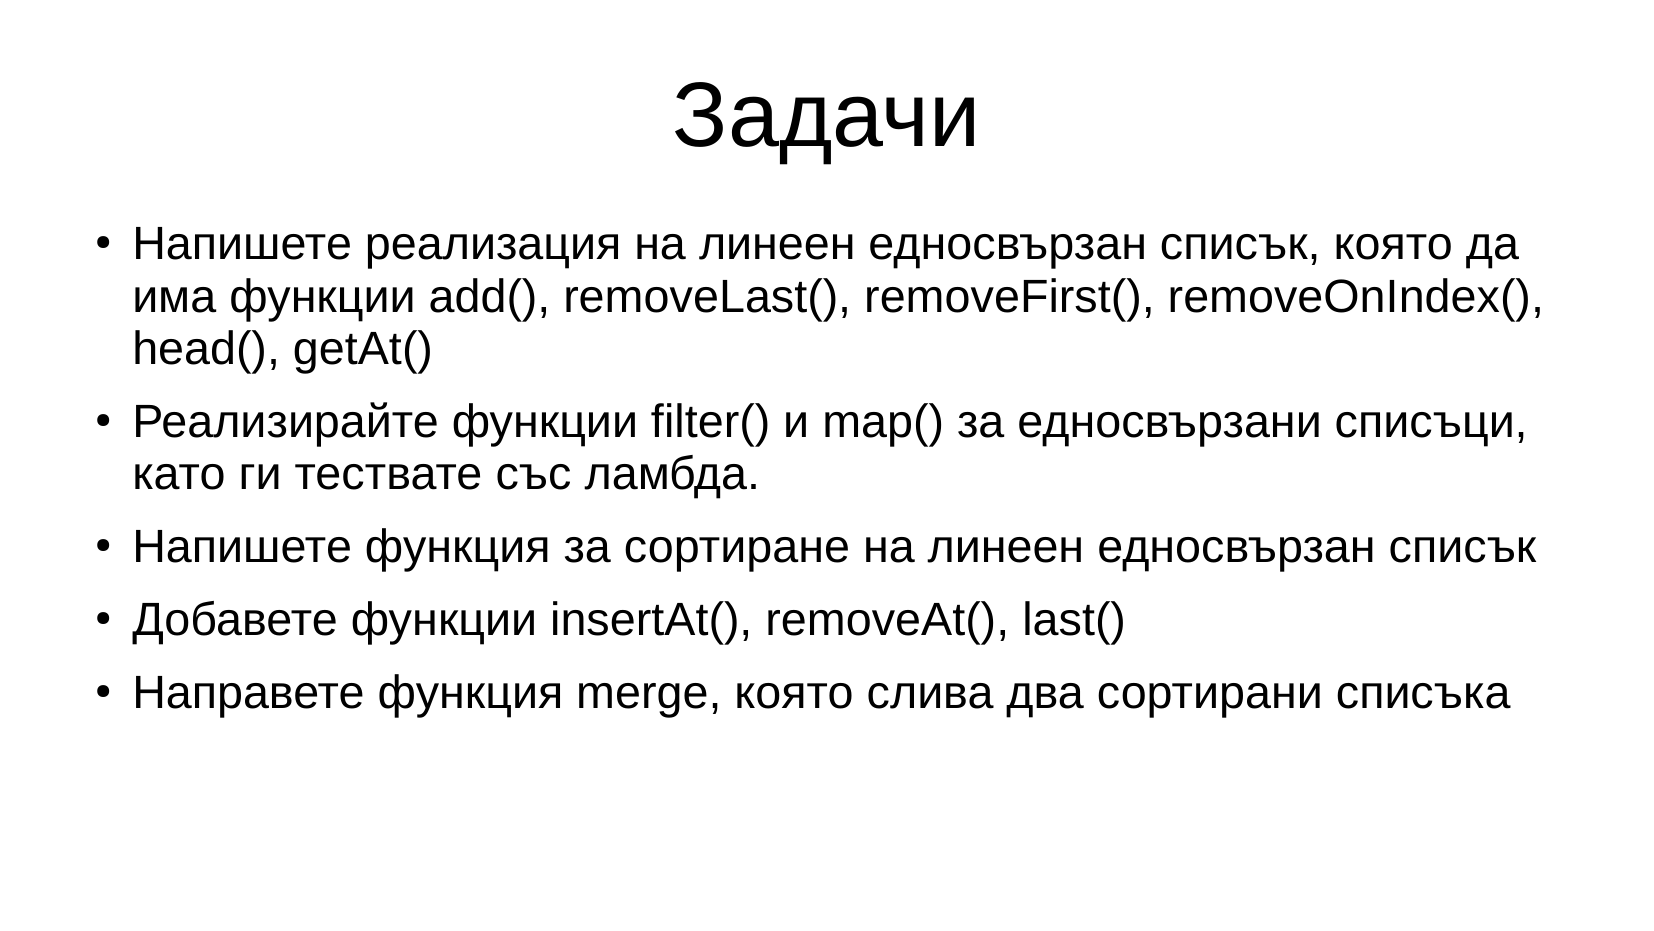

# Задачи
Напишете реализация на линеен едносвързан списък, която да има функции add(), removeLast(), removeFirst(), removeOnIndex(), hеad(), getAt()
Реализирайте функции filter() и map() за едносвързани списъци, като ги тествате със ламбда.
Напишете функция за сортиране на линеен едносвързан списък
Добавете функции insertAt(), removeAt(), last()
Направете функция merge, която слива два сортирани списъка